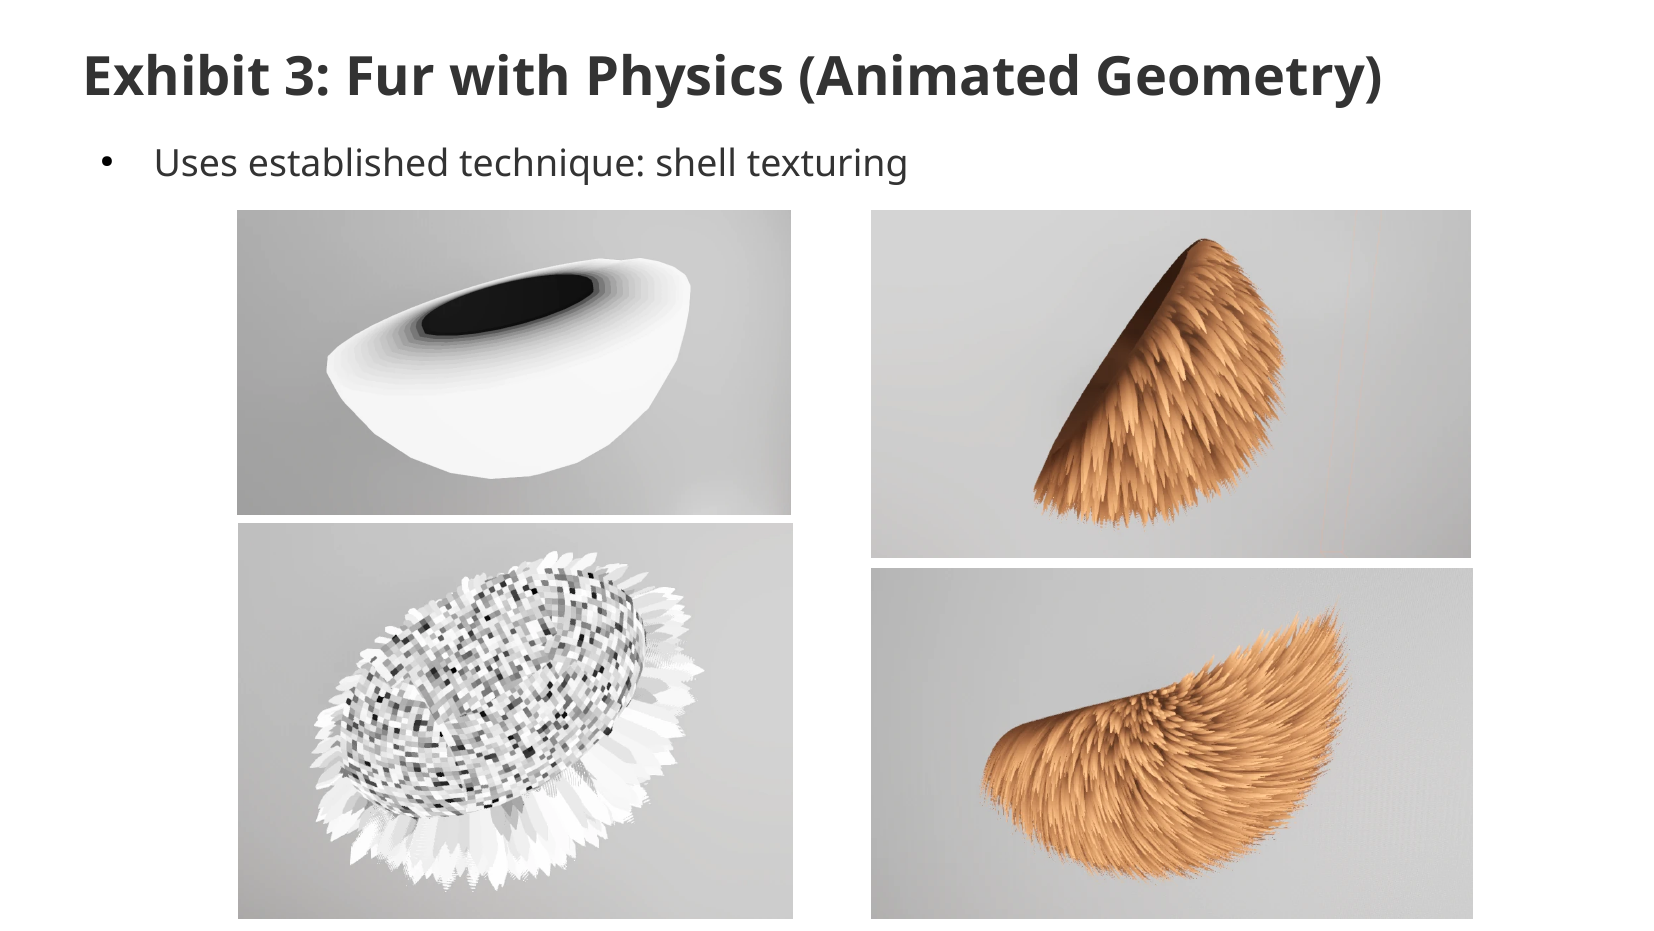

# Exhibit 3: Fur with Physics (Animated Geometry)
Uses established technique: shell texturing